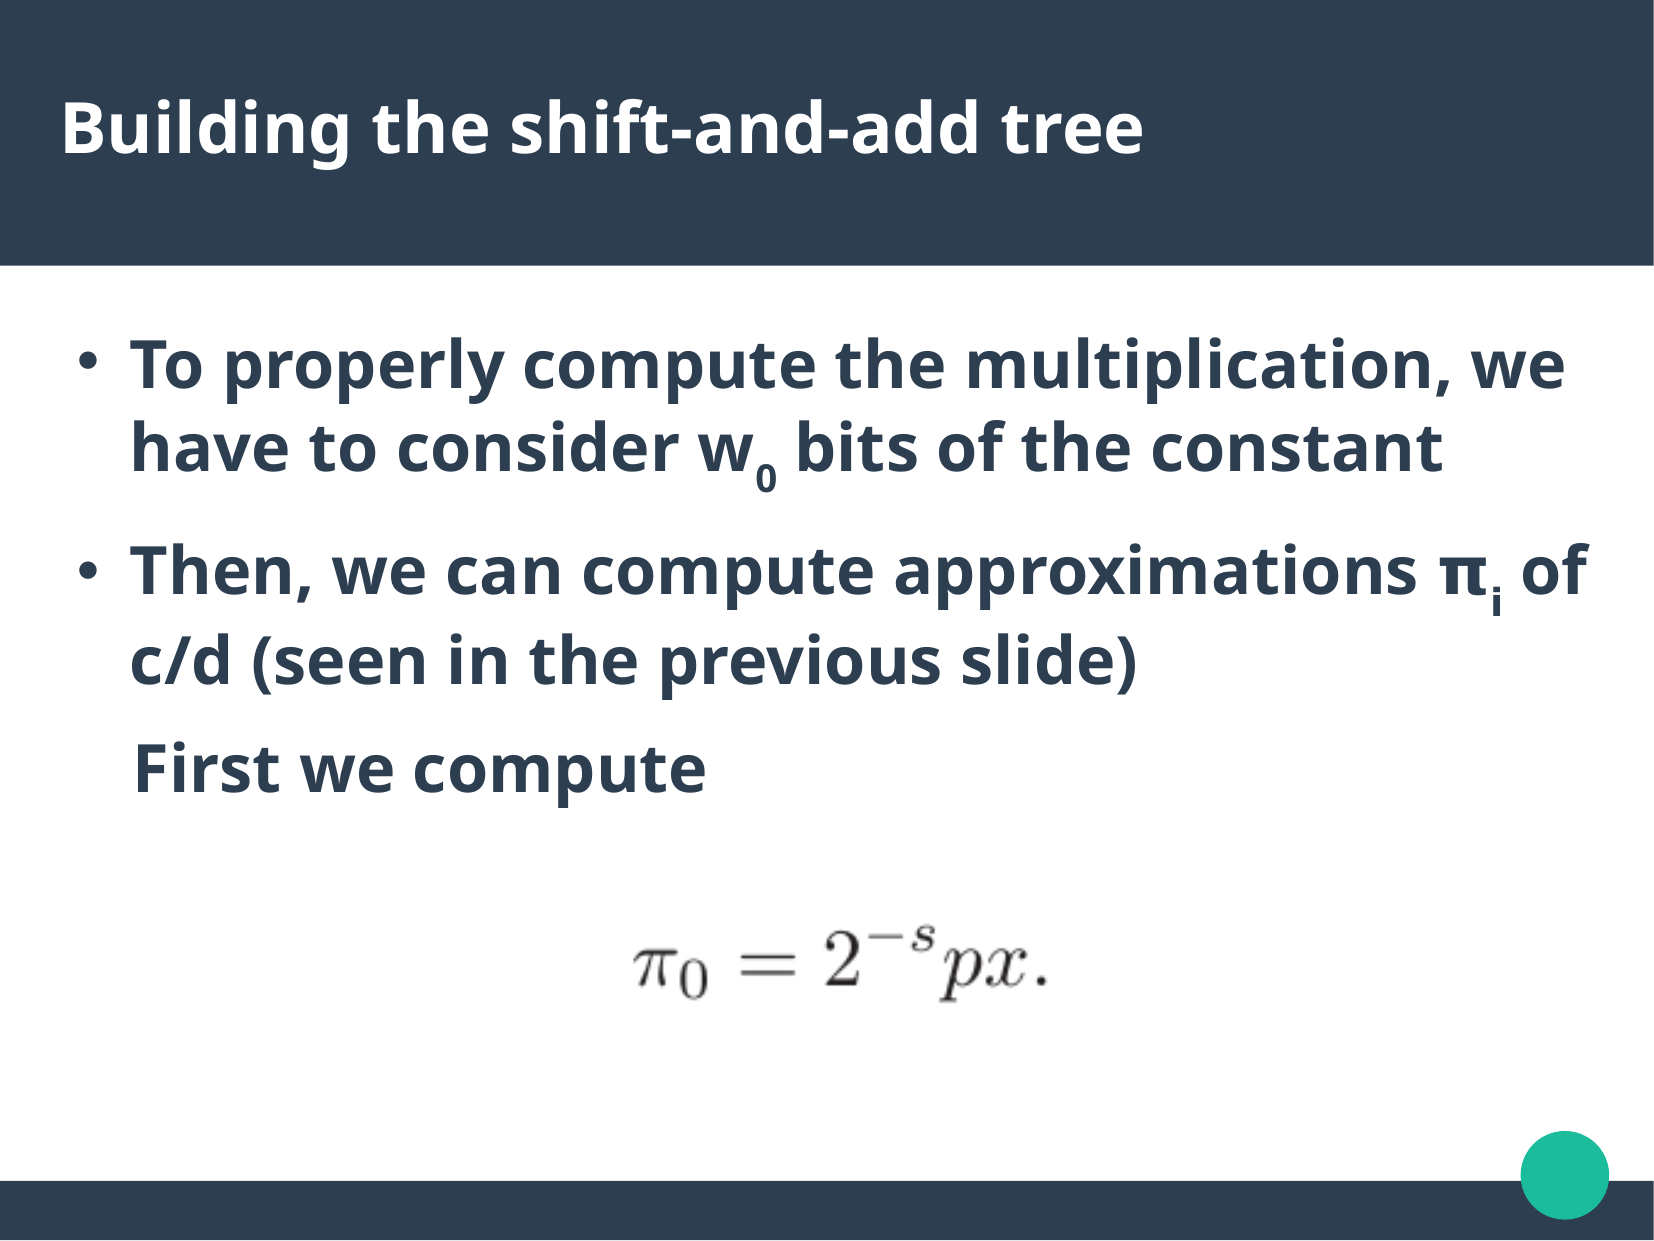

# Building the shift-and-add tree
To properly compute the multiplication, we have to consider w0 bits of the constant
Then, we can compute approximations πi of c/d (seen in the previous slide)
First we compute